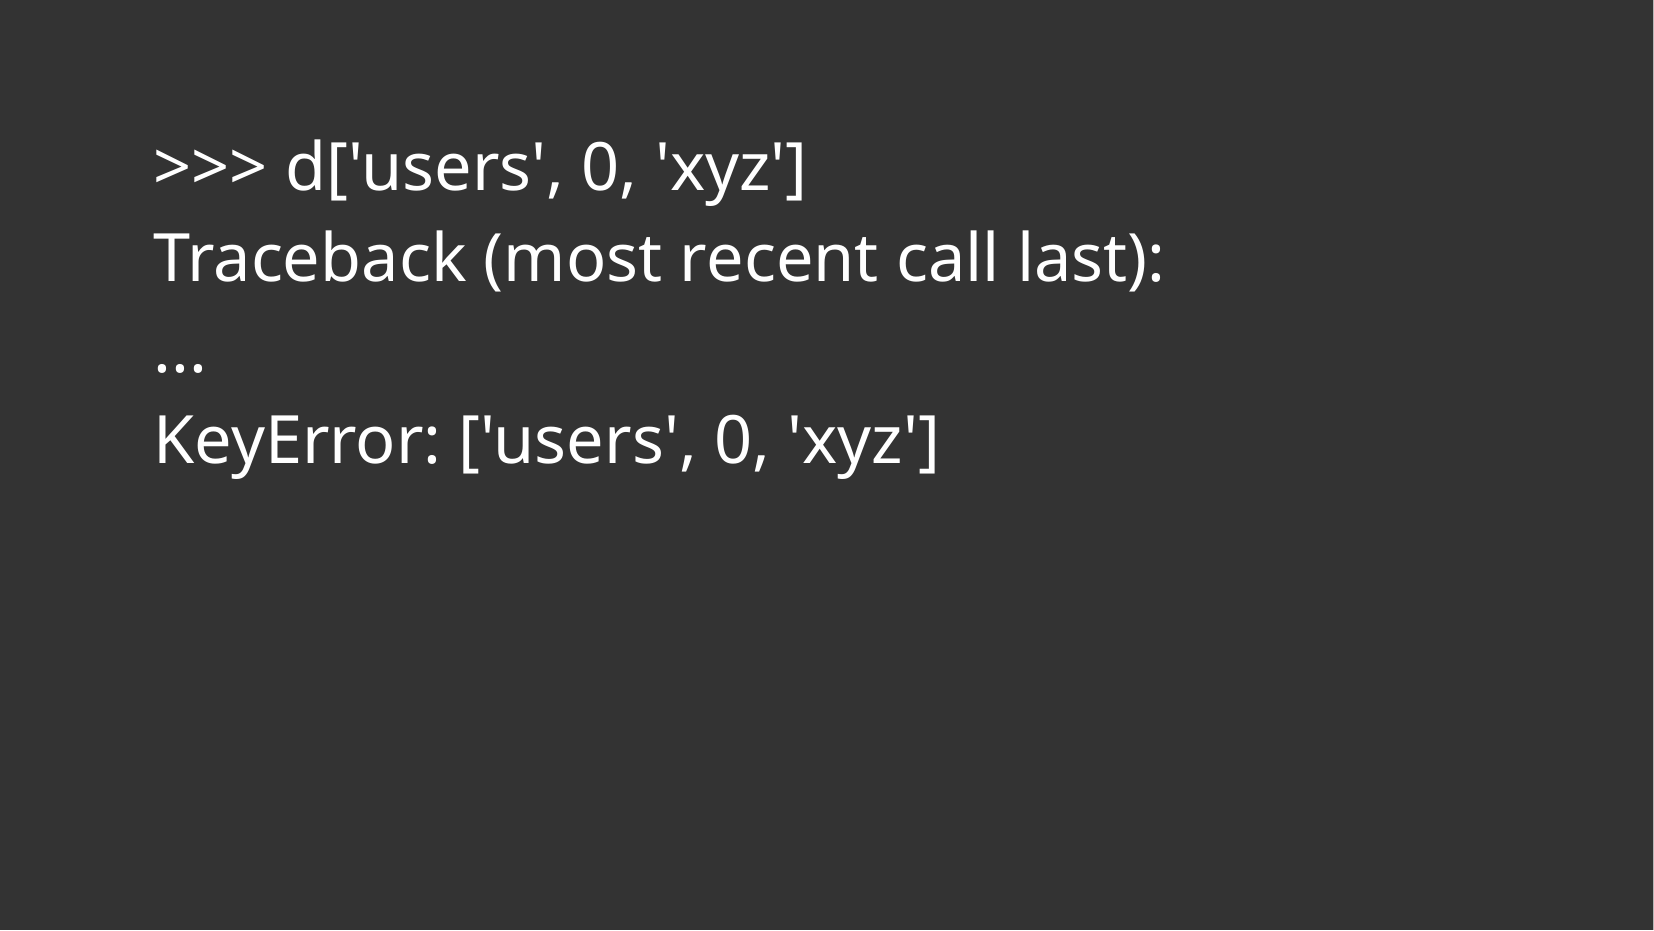

>>> d['users', 0, 'xyz']
Traceback (most recent call last):
...
KeyError: ['users', 0, 'xyz']
#